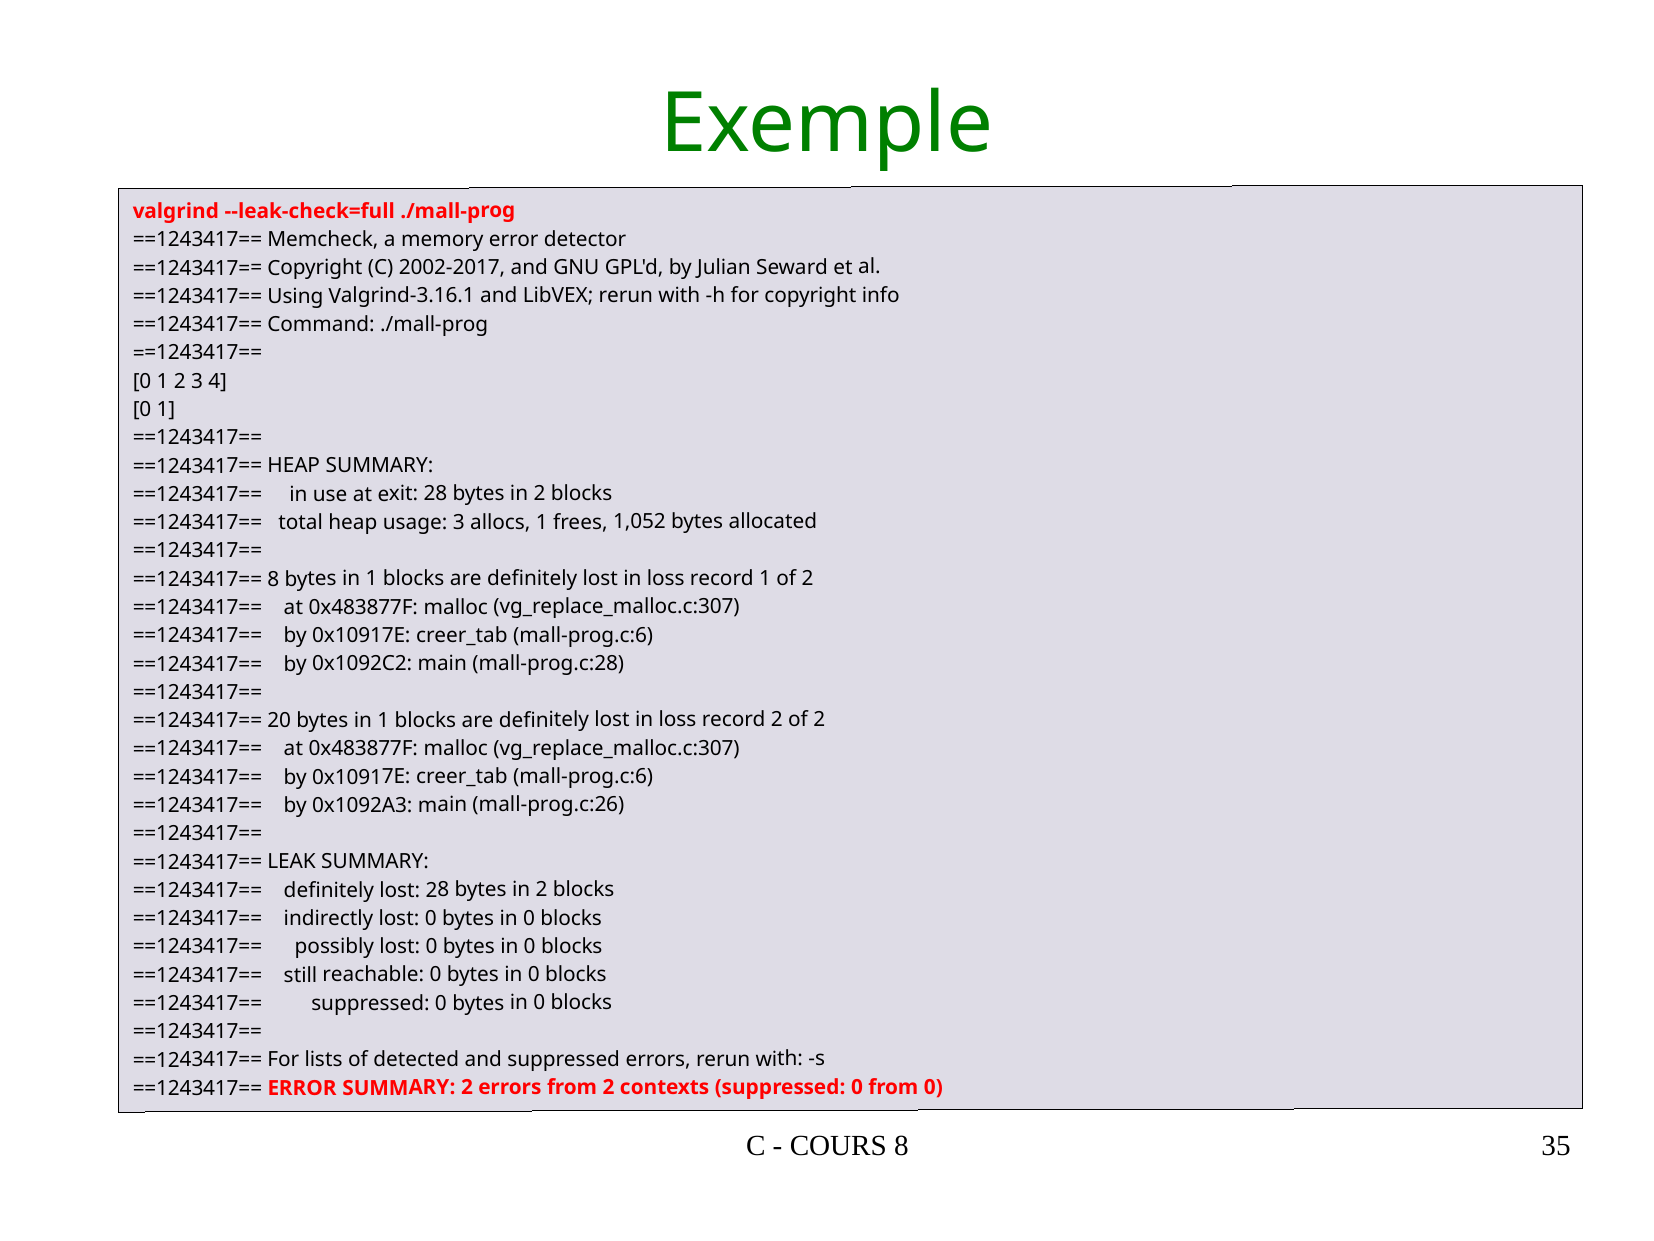

# Exemple
valgrind --leak-check=full ./mall-prog
==1243417== Memcheck, a memory error detector
==1243417== Copyright (C) 2002-2017, and GNU GPL'd, by Julian Seward et al.
==1243417== Using Valgrind-3.16.1 and LibVEX; rerun with -h for copyright info
==1243417== Command: ./mall-prog
==1243417==
[0 1 2 3 4]
[0 1]
==1243417==
==1243417== HEAP SUMMARY:
==1243417== in use at exit: 28 bytes in 2 blocks
==1243417== total heap usage: 3 allocs, 1 frees, 1,052 bytes allocated
==1243417==
==1243417== 8 bytes in 1 blocks are definitely lost in loss record 1 of 2
==1243417== at 0x483877F: malloc (vg_replace_malloc.c:307)
==1243417== by 0x10917E: creer_tab (mall-prog.c:6)
==1243417== by 0x1092C2: main (mall-prog.c:28)
==1243417==
==1243417== 20 bytes in 1 blocks are definitely lost in loss record 2 of 2
==1243417== at 0x483877F: malloc (vg_replace_malloc.c:307)
==1243417== by 0x10917E: creer_tab (mall-prog.c:6)
==1243417== by 0x1092A3: main (mall-prog.c:26)
==1243417==
==1243417== LEAK SUMMARY:
==1243417== definitely lost: 28 bytes in 2 blocks
==1243417== indirectly lost: 0 bytes in 0 blocks
==1243417== possibly lost: 0 bytes in 0 blocks
==1243417== still reachable: 0 bytes in 0 blocks
==1243417== suppressed: 0 bytes in 0 blocks
==1243417==
==1243417== For lists of detected and suppressed errors, rerun with: -s
==1243417== ERROR SUMMARY: 2 errors from 2 contexts (suppressed: 0 from 0)
C - COURS 8
35